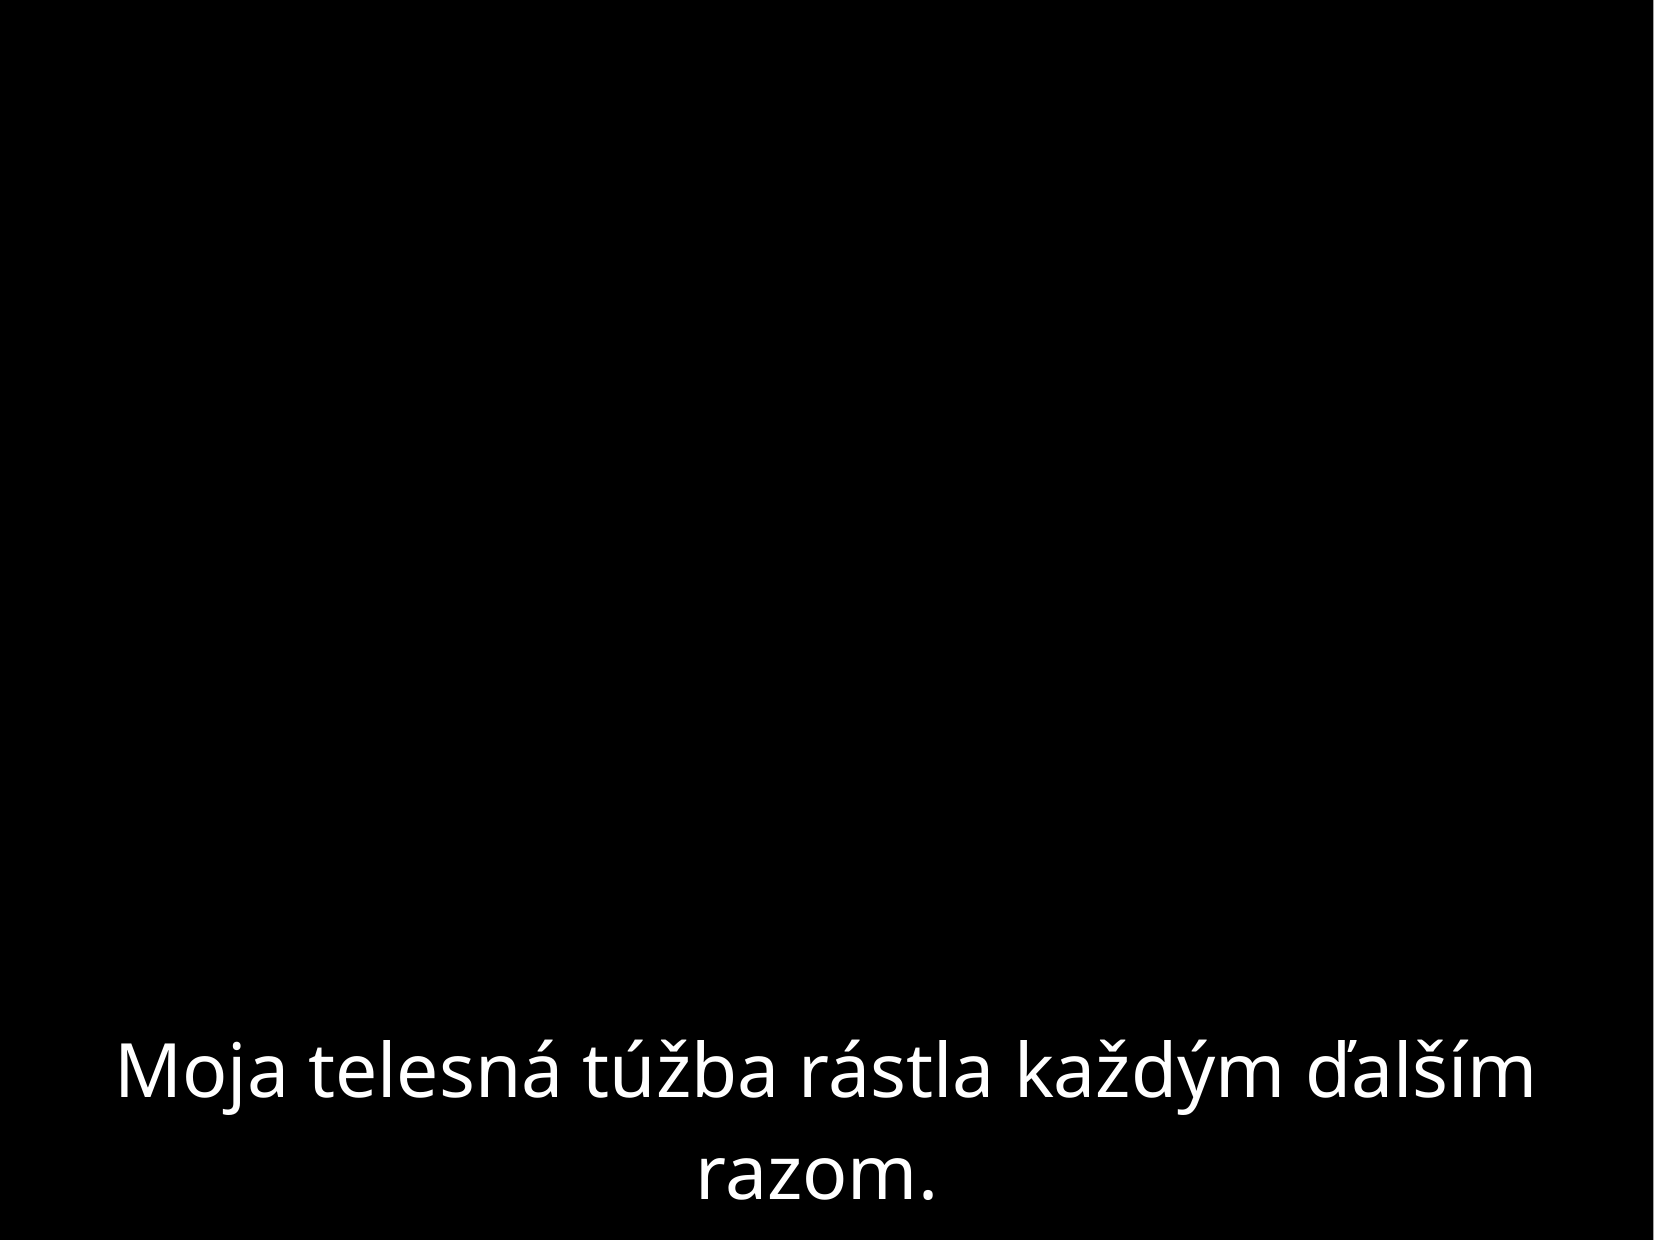

# Moja telesná túžba rástla každým ďalším razom.